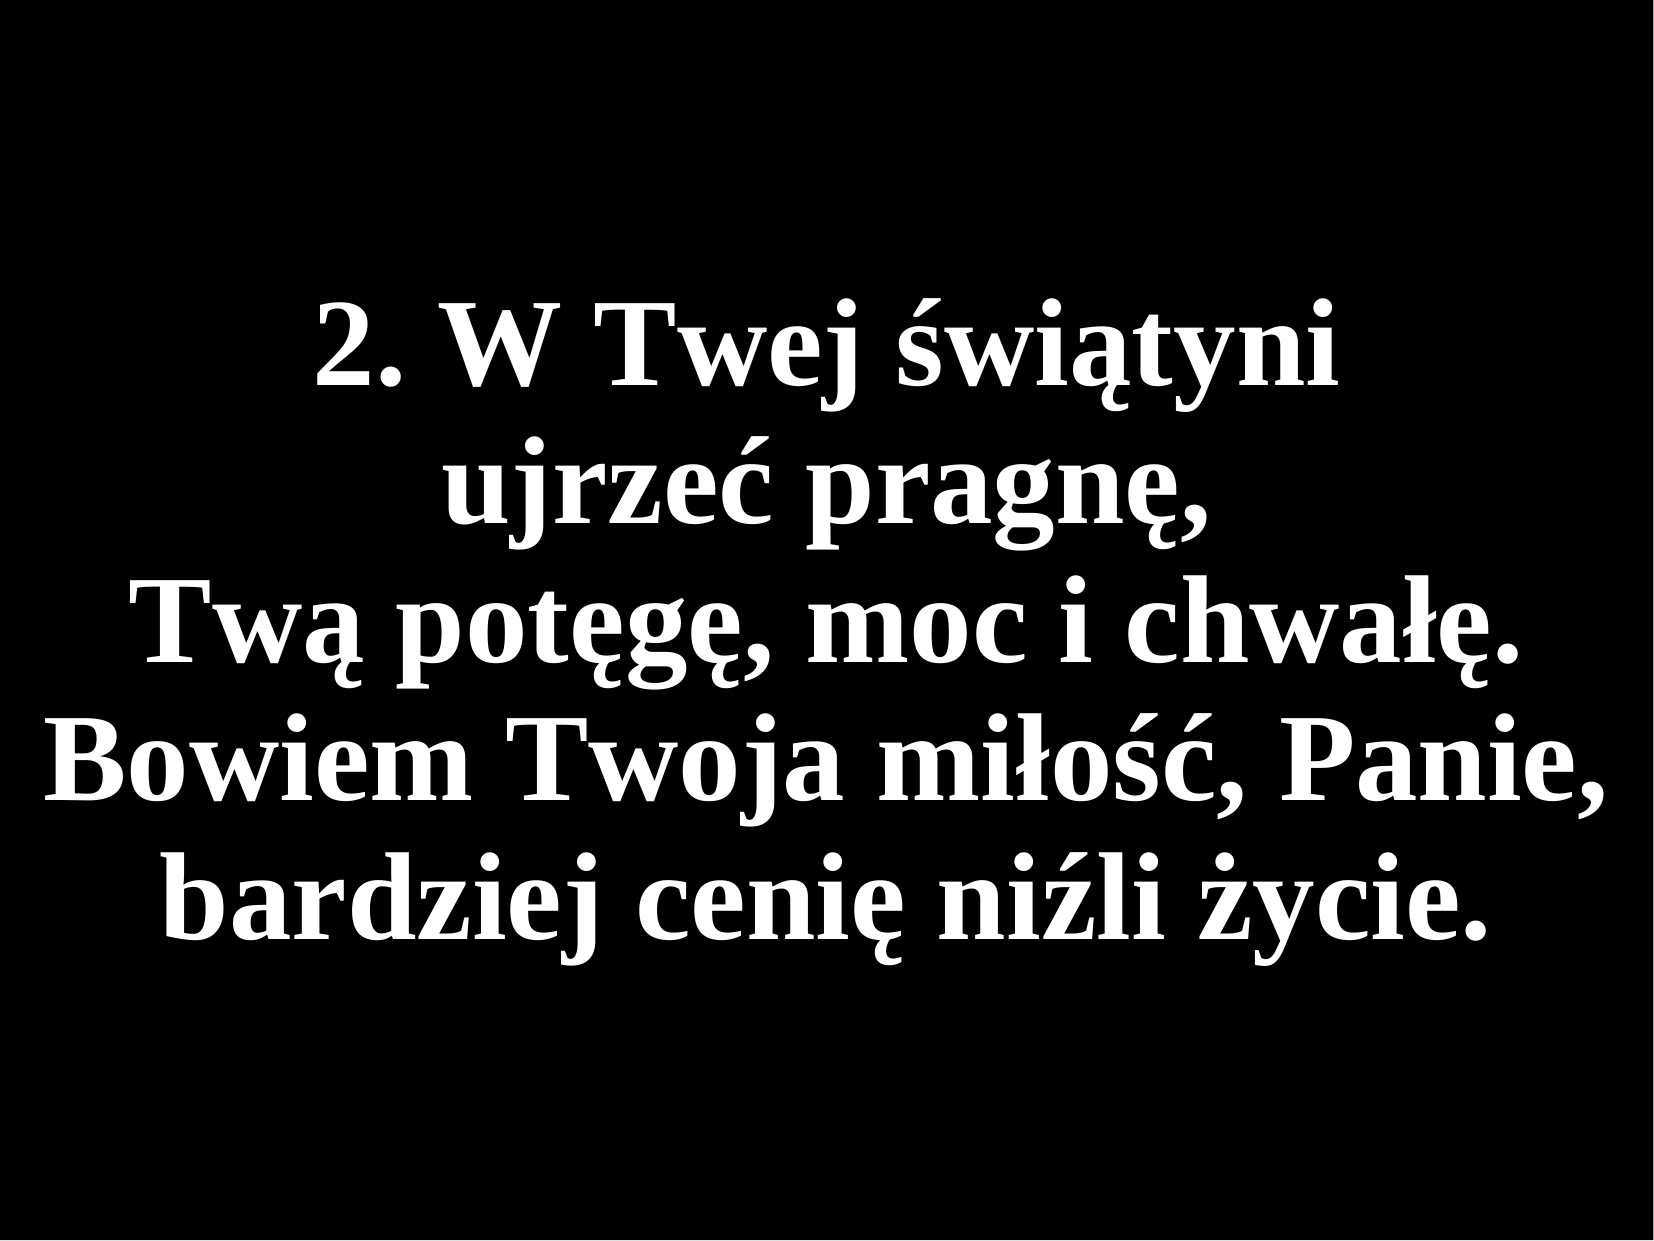

# 2. W Twej świątyni ujrzeć pragnę, Twą potęgę, moc i chwałę. Bowiem Twoja miłość, Panie, bardziej cenię niźli życie.